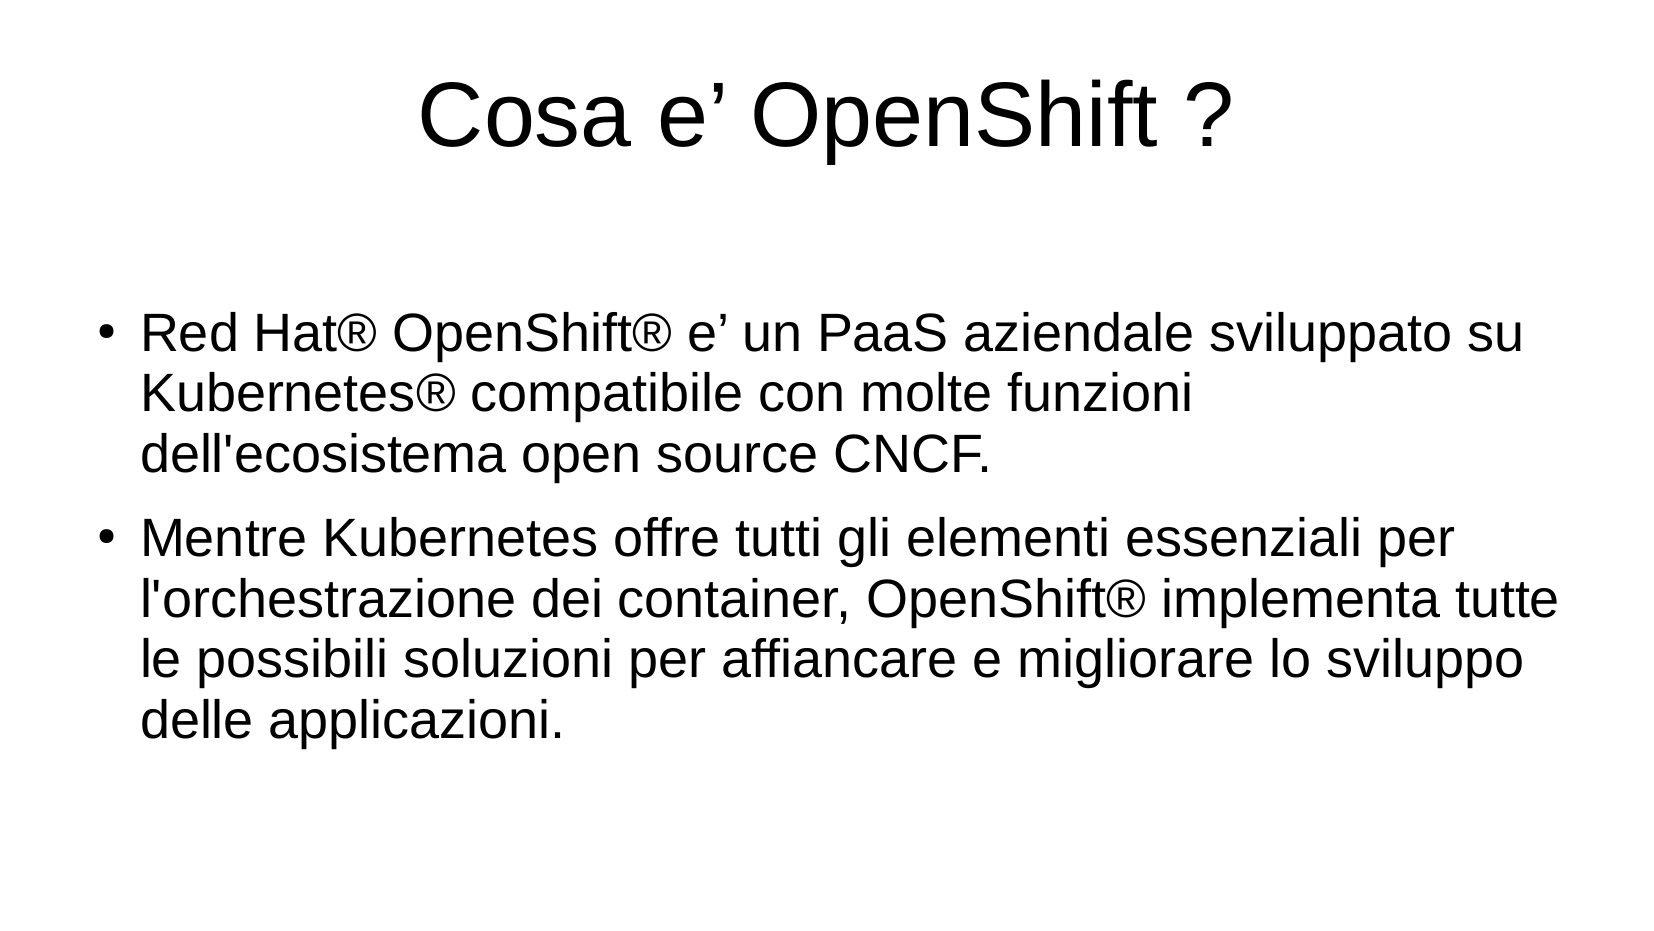

# Cosa e’ OpenShift ?
Red Hat® OpenShift® e’ un PaaS aziendale sviluppato su Kubernetes® compatibile con molte funzioni dell'ecosistema open source CNCF.
Mentre Kubernetes offre tutti gli elementi essenziali per l'orchestrazione dei container, OpenShift® implementa tutte le possibili soluzioni per affiancare e migliorare lo sviluppo delle applicazioni.